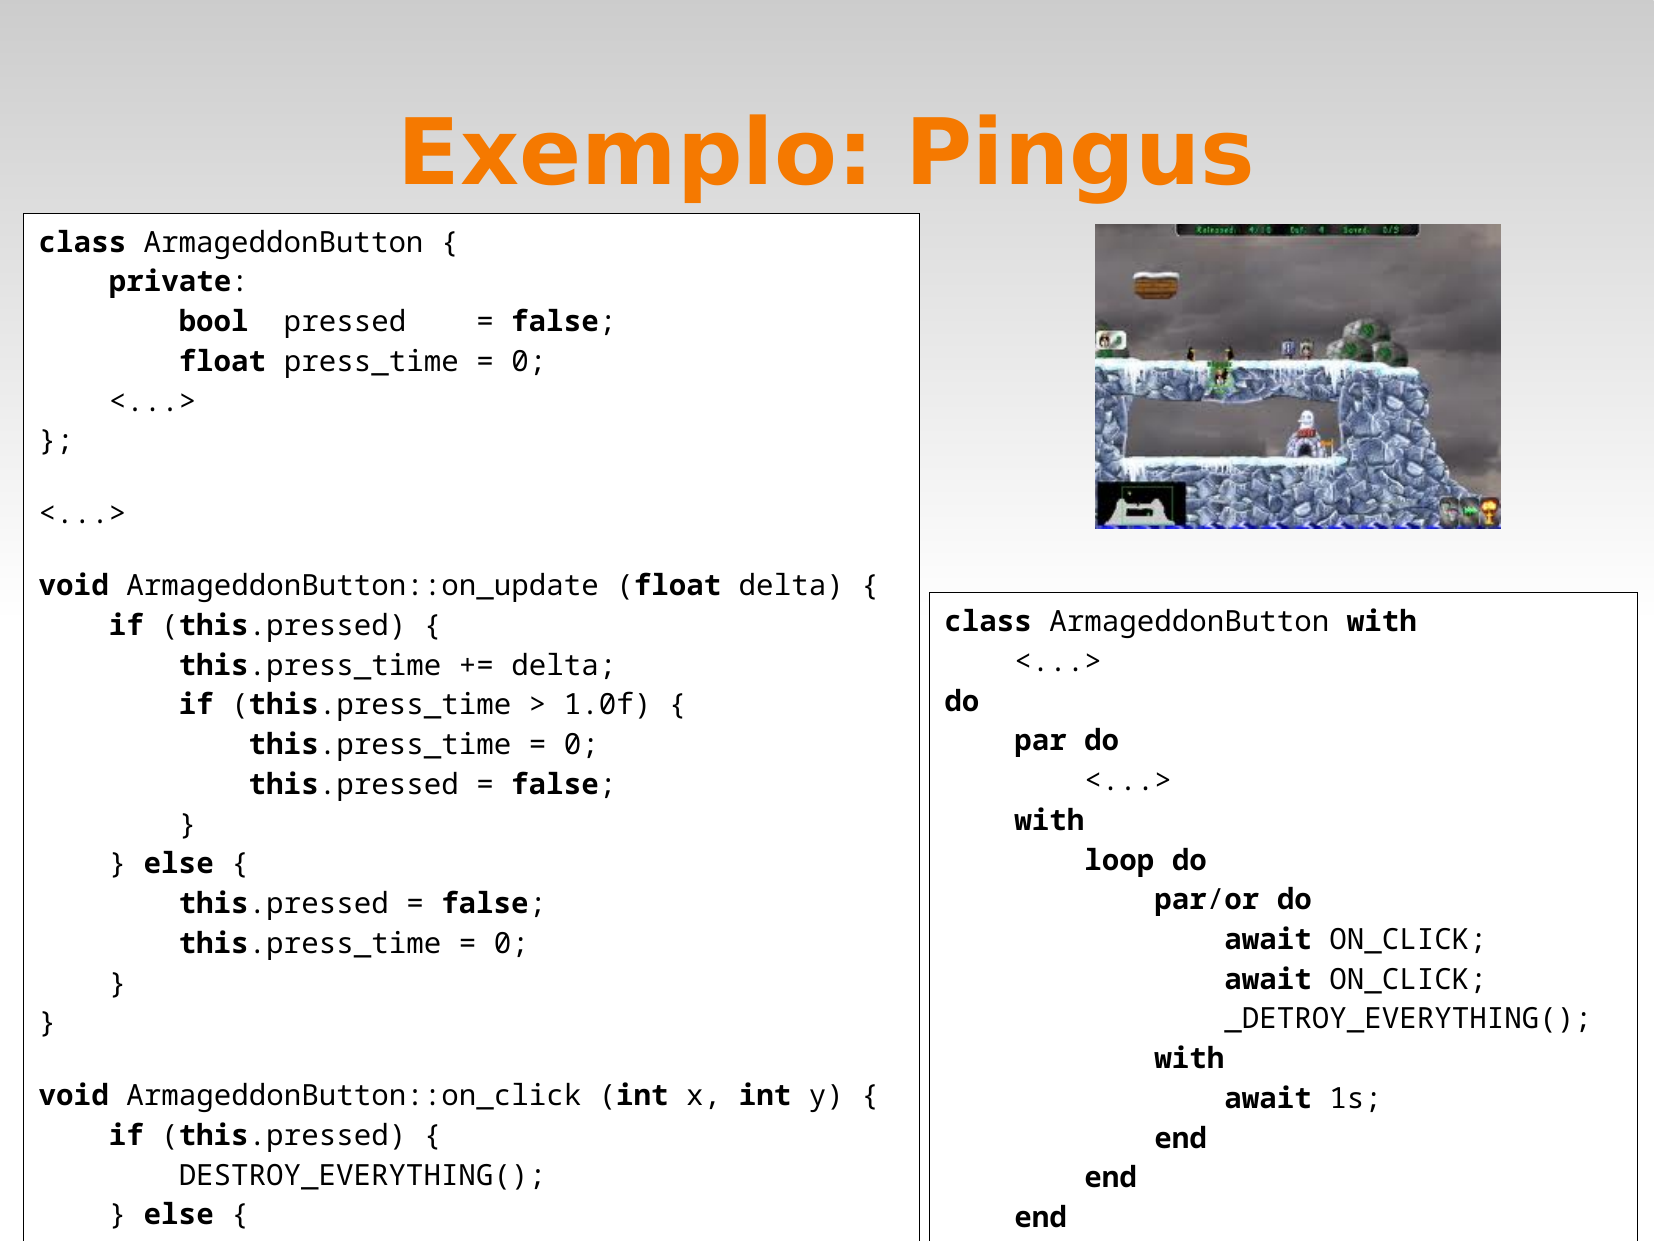

# Exemplo: Pingus
class ArmageddonButton {
 private:
 bool pressed = false;
 float press_time = 0;
 <...>
};
<...>
void ArmageddonButton::on_update (float delta) {
 if (this.pressed) {
 this.press_time += delta;
 if (this.press_time > 1.0f) {
 this.press_time = 0;
 this.pressed = false;
 }
 } else {
 this.pressed = false;
 this.press_time = 0;
 }
}
void ArmageddonButton::on_click (int x, int y) {
 if (this.pressed) {
 DESTROY_EVERYTHING();
 } else {
 pressed = true;
 }
}
class ArmageddonButton with
 <...>
do
 par do
 <...>
 with
 loop do
 par/or do
 await ON_CLICK;
 await ON_CLICK;
 _DETROY_EVERYTHING();
 with
 await 1s;
 end
 end
 end
end